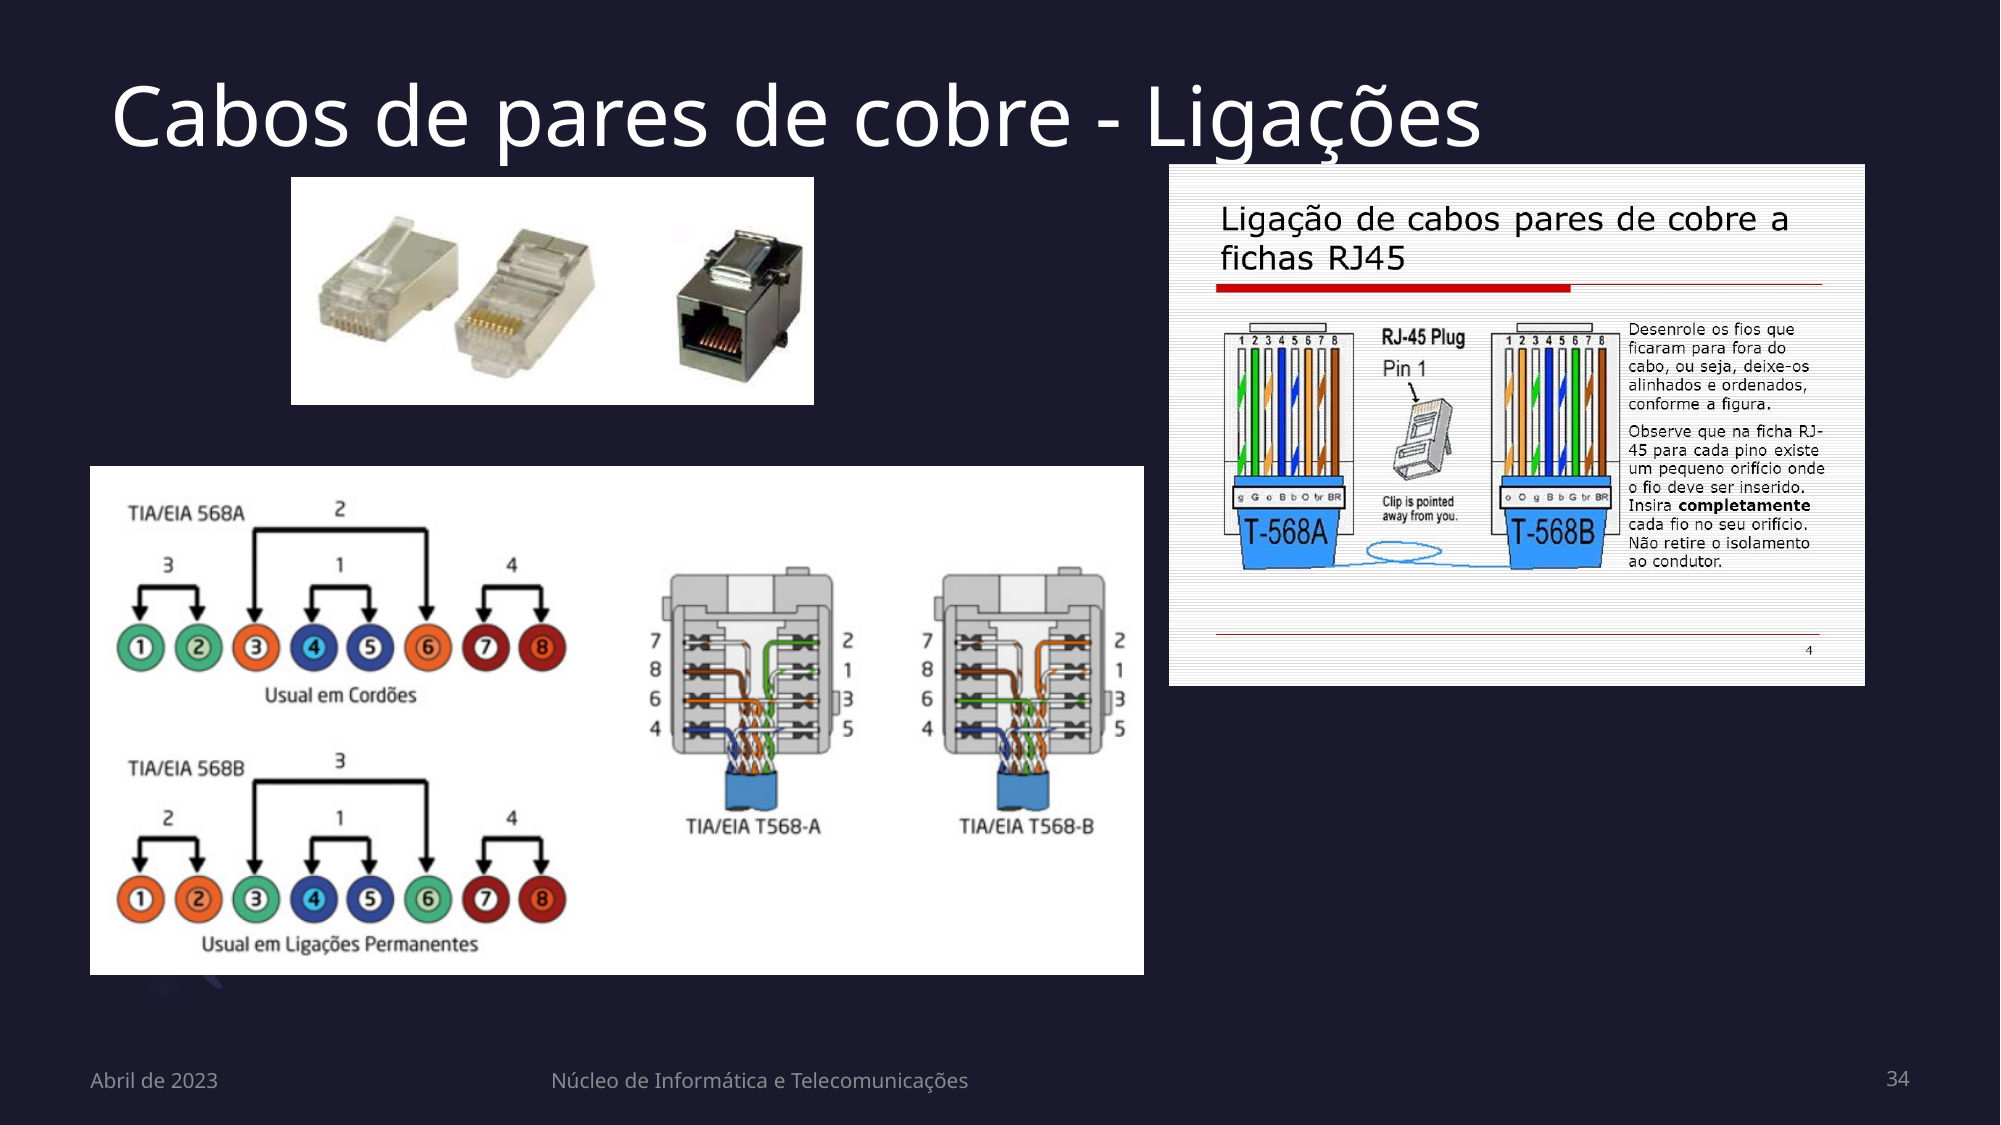

Cabos de pares de cobre - Ligações
Abril de 2023
Núcleo de Informática e Telecomunicações